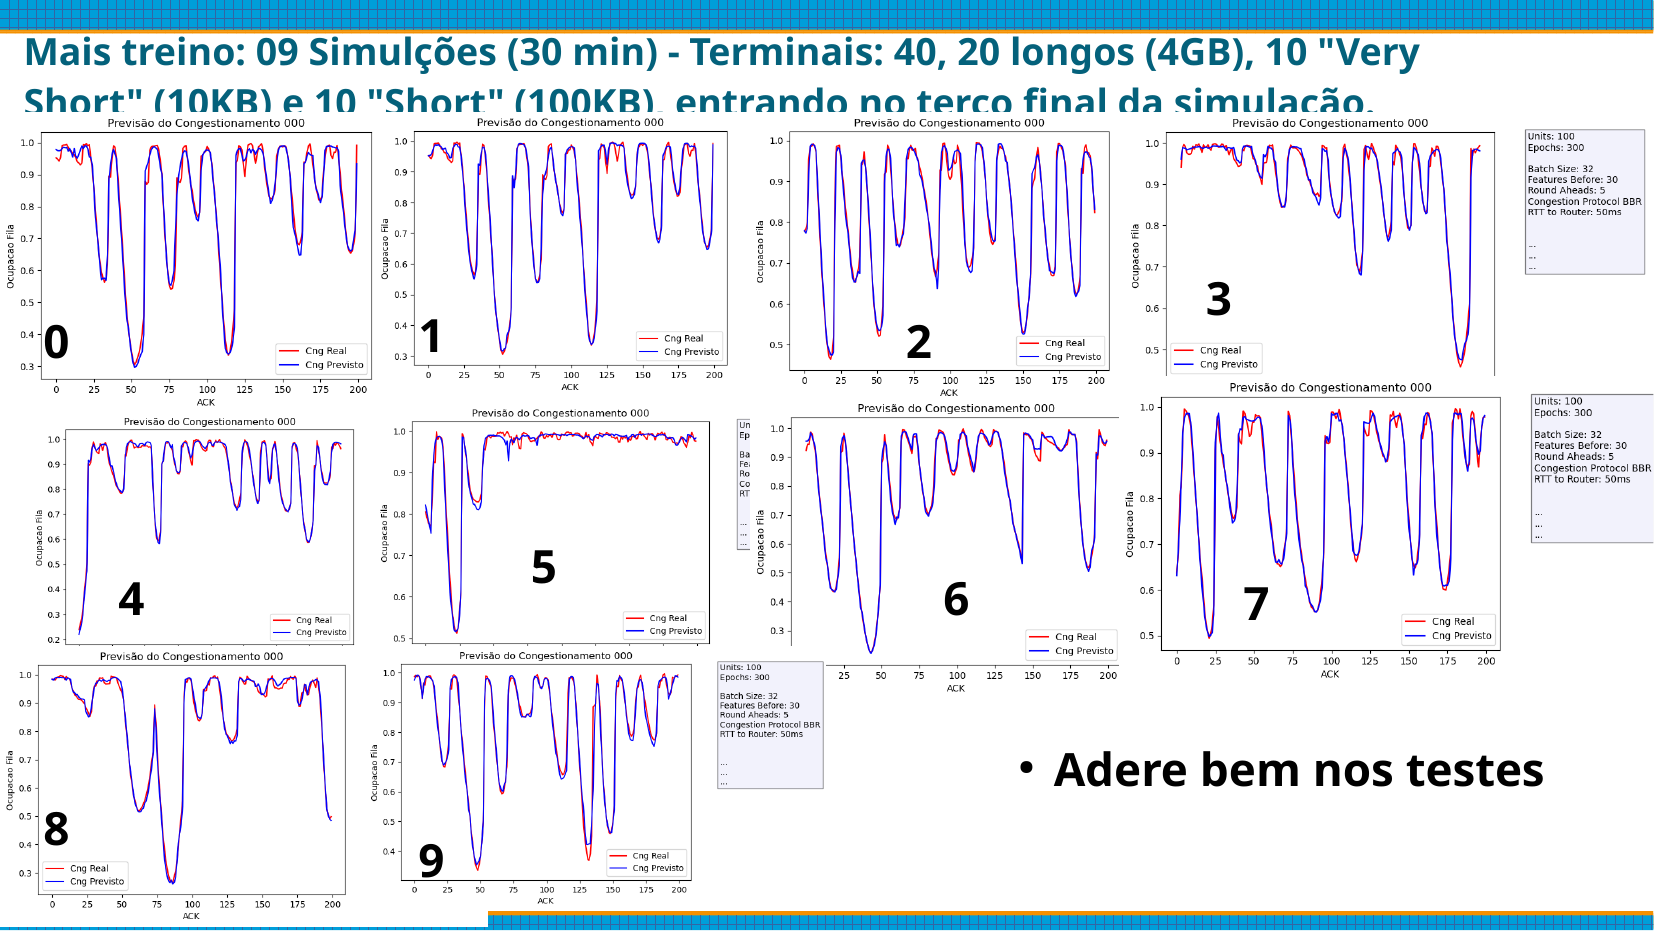

# Mais treino: 09 Simulções (30 min) - Terminais: 40, 20 longos (4GB), 10 "Very Short" (10KB) e 10 "Short" (100KB), entrando no terço final da simulação.
3
1
0
2
5
4
6
7
Adere bem nos testes
8
9